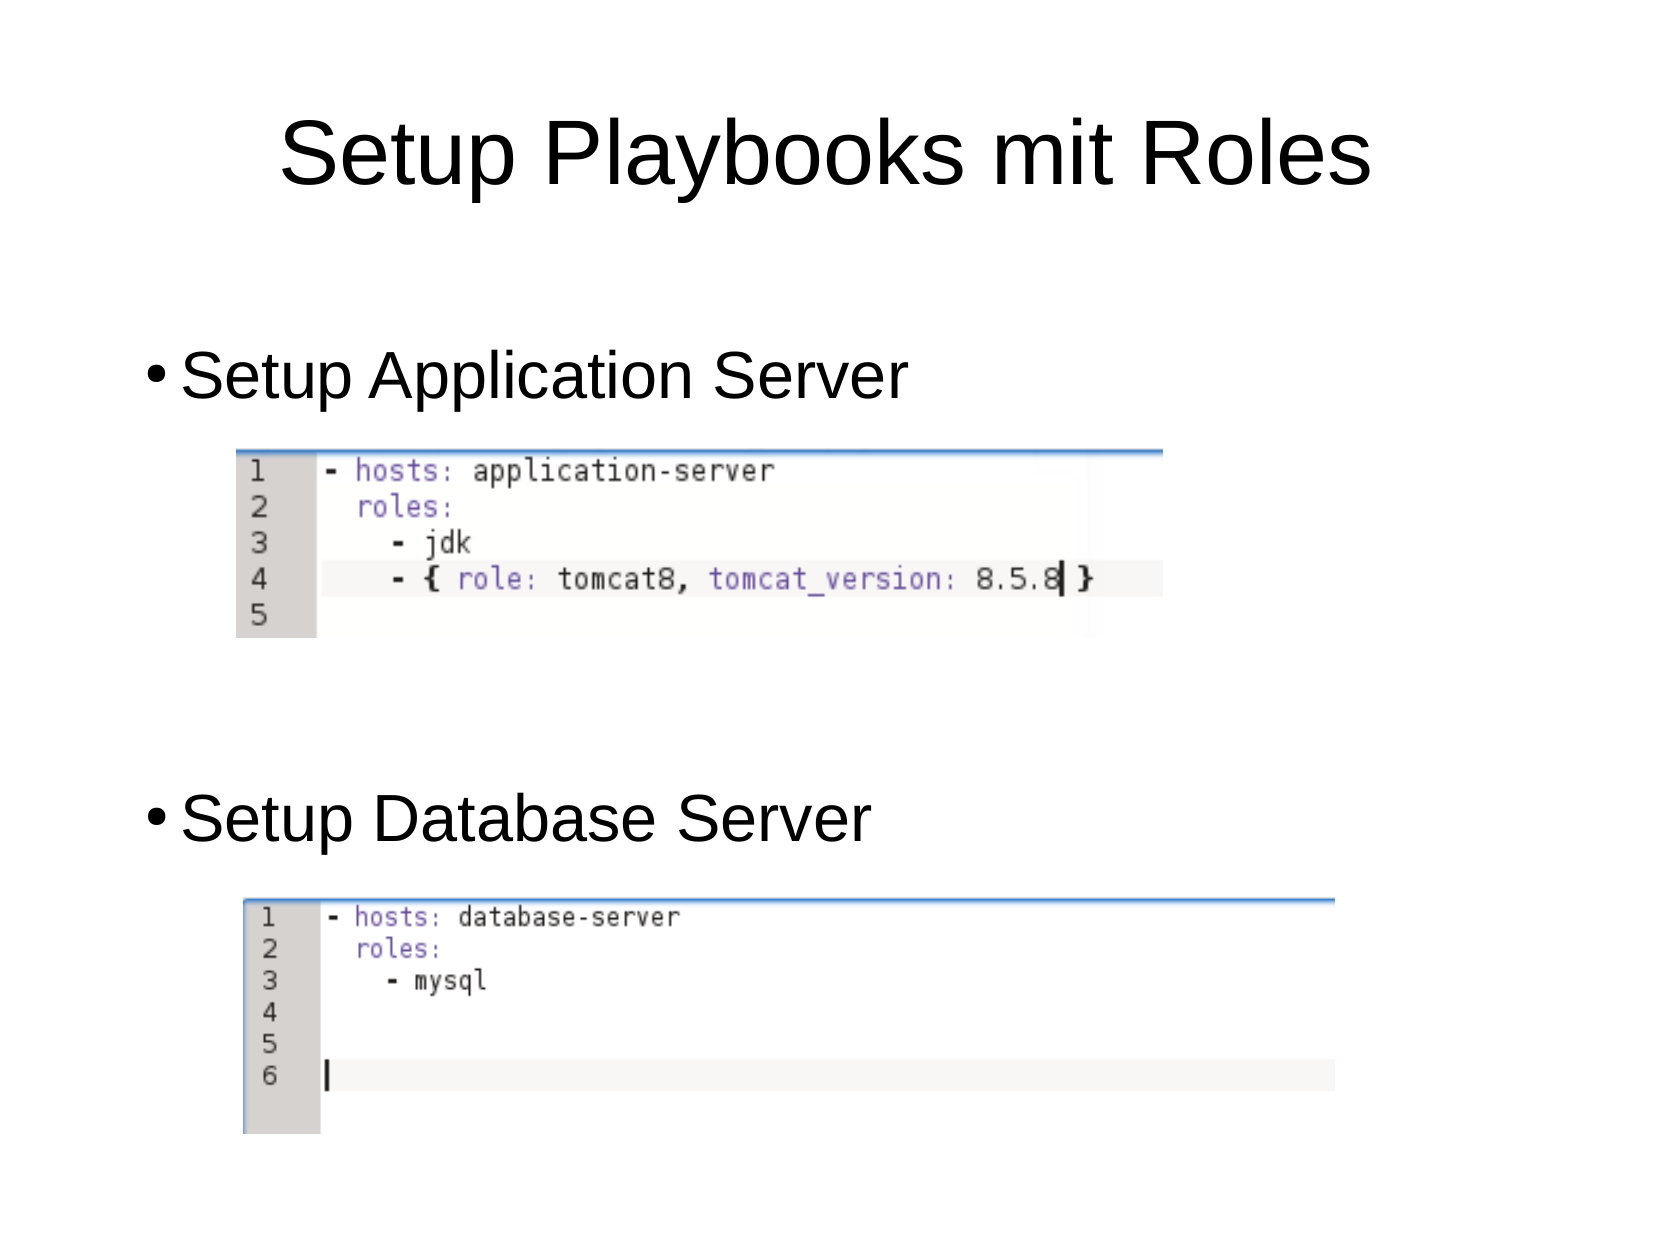

# Setup Playbooks mit Roles
Setup Application Server
Setup Database Server